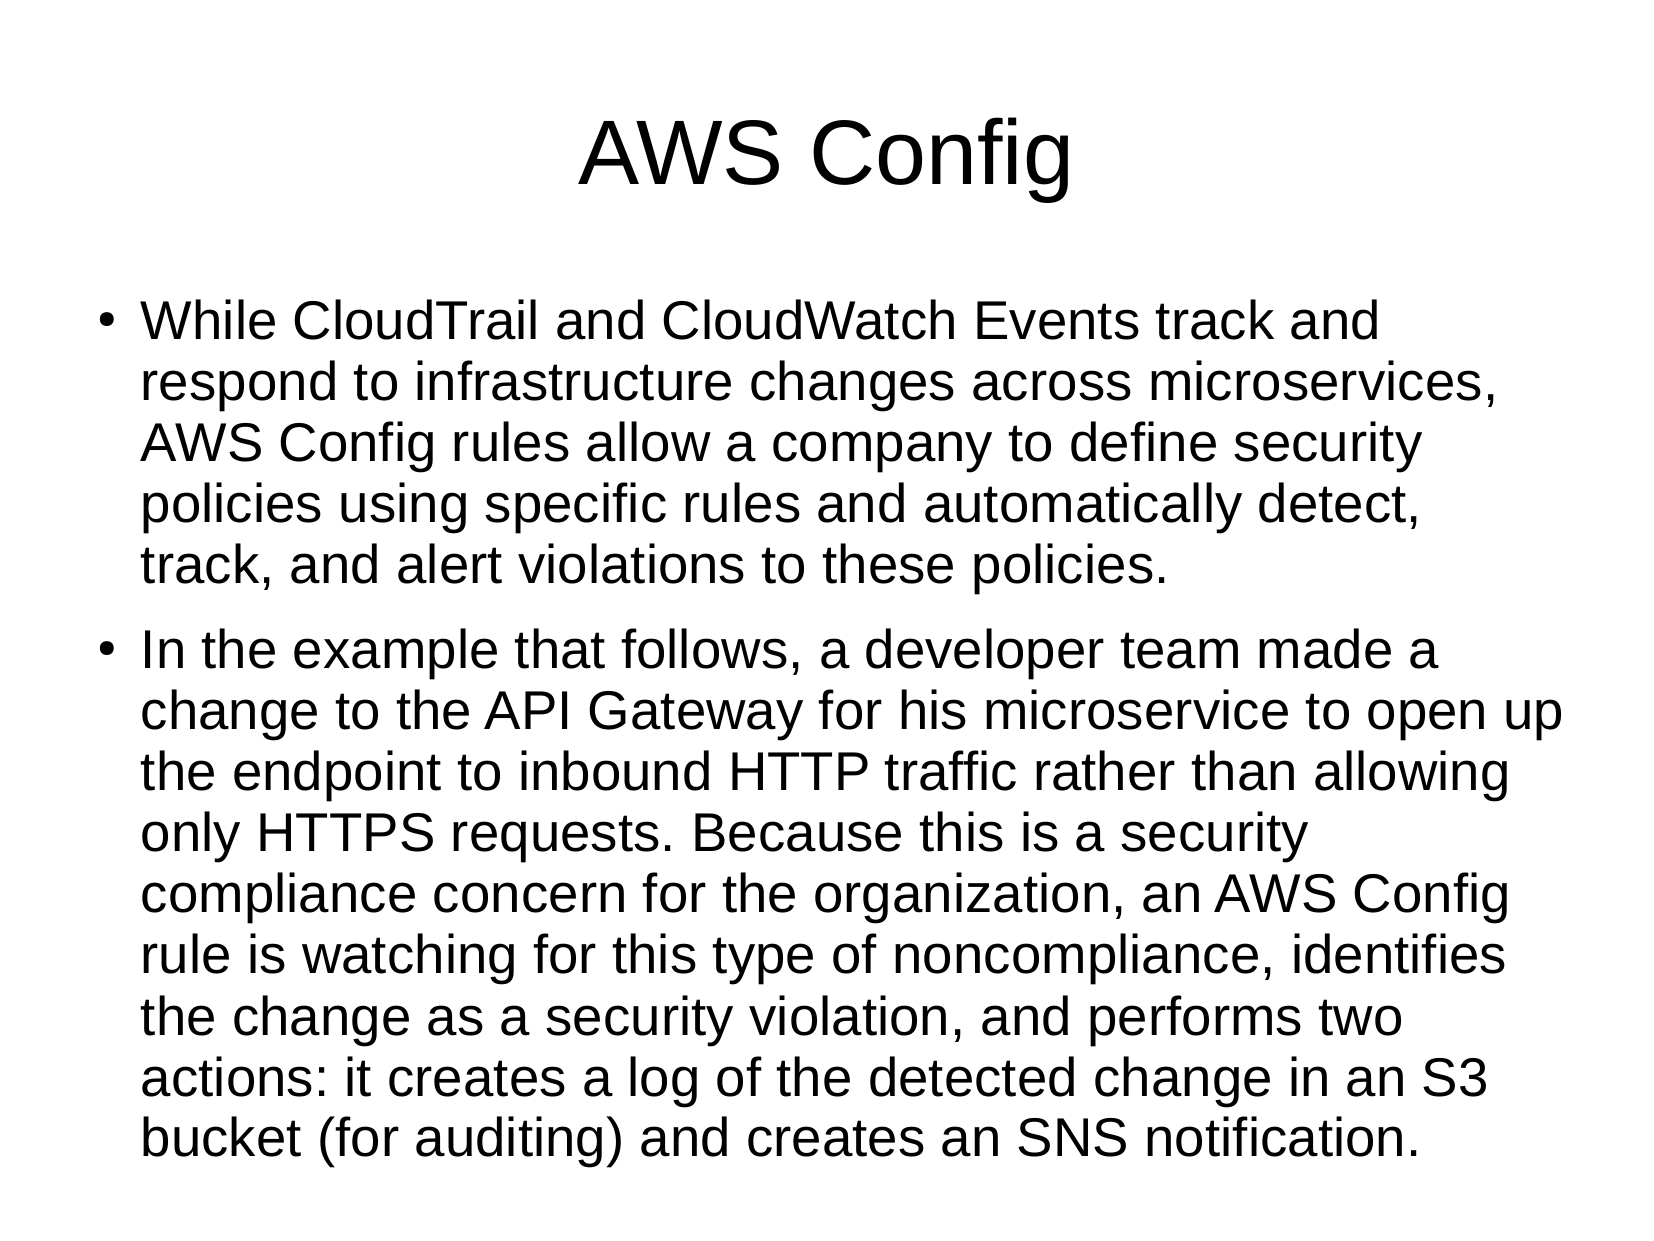

# AWS Config
While CloudTrail and CloudWatch Events track and respond to infrastructure changes across microservices, AWS Config rules allow a company to define security policies using specific rules and automatically detect, track, and alert violations to these policies.
In the example that follows, a developer team made a change to the API Gateway for his microservice to open up the endpoint to inbound HTTP traffic rather than allowing only HTTPS requests. Because this is a security compliance concern for the organization, an AWS Config rule is watching for this type of noncompliance, identifies the change as a security violation, and performs two actions: it creates a log of the detected change in an S3 bucket (for auditing) and creates an SNS notification.